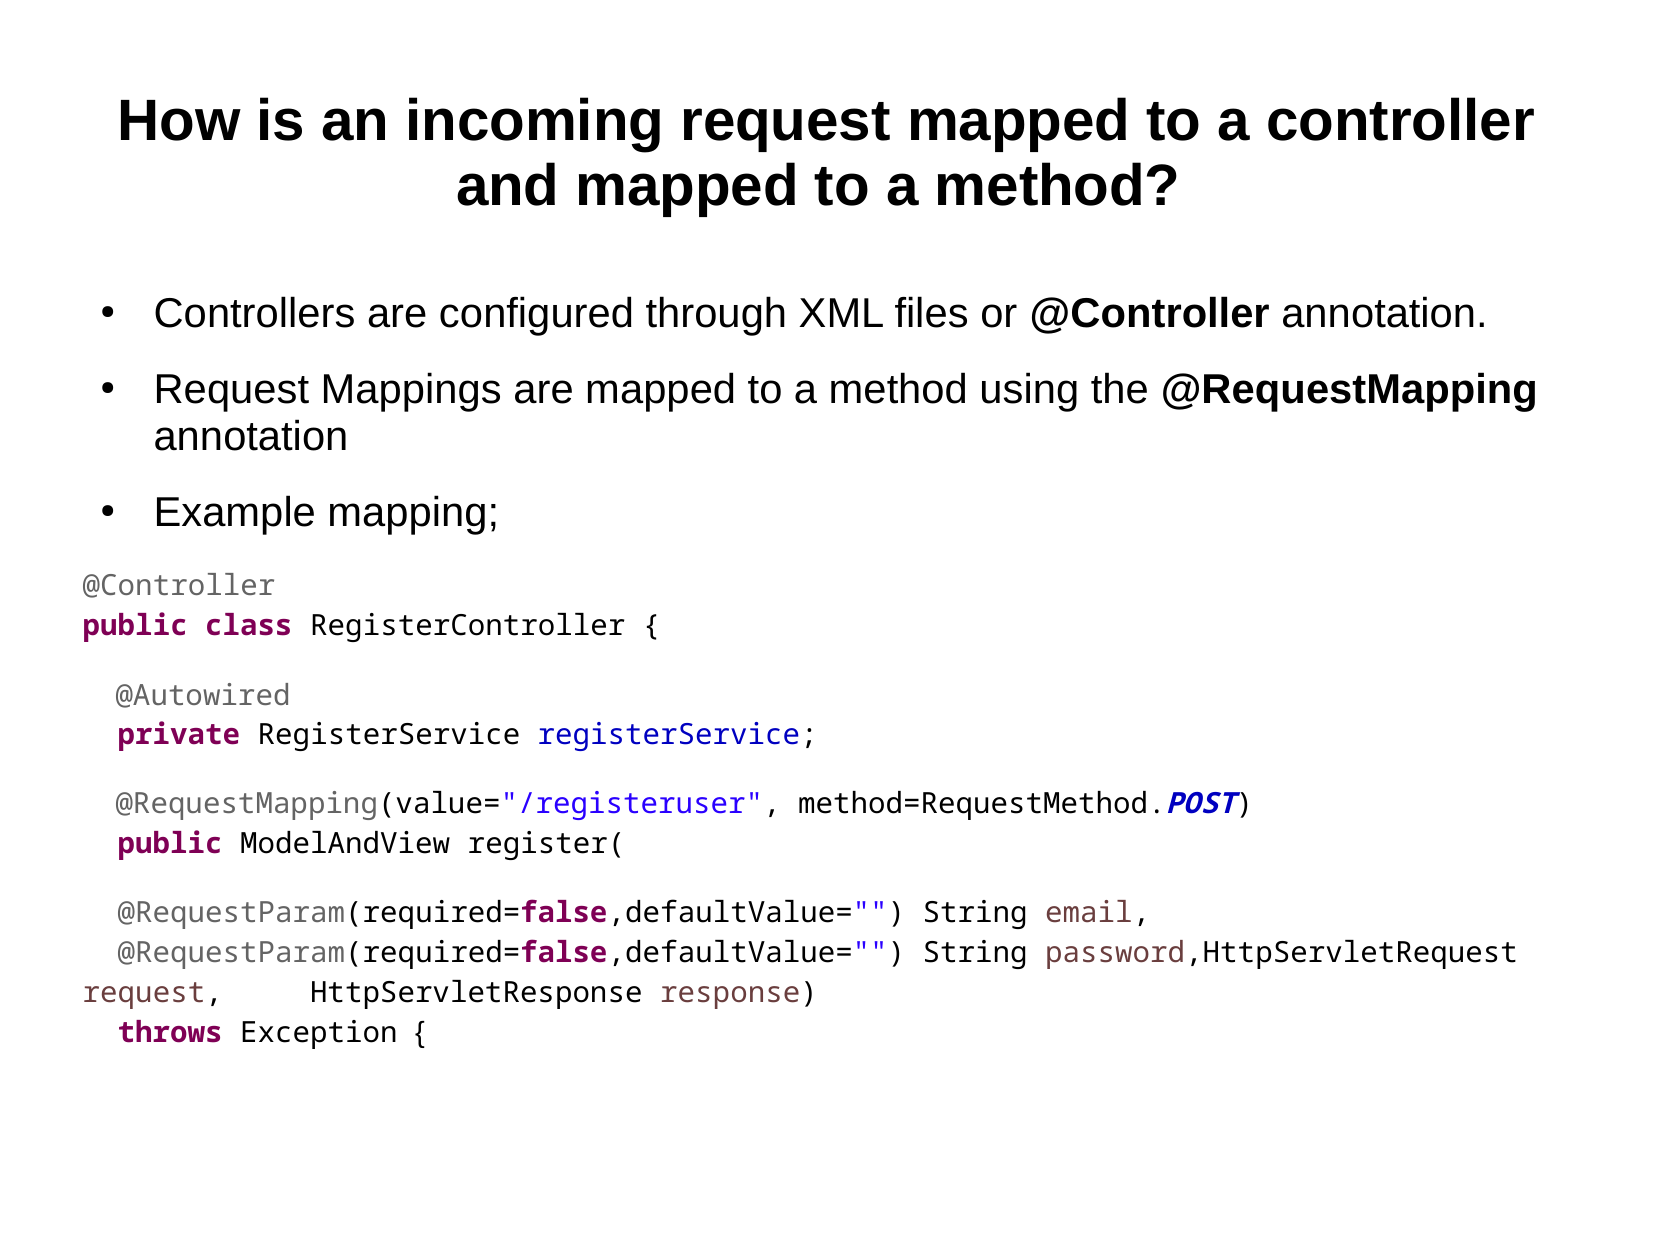

# How is an incoming request mapped to a controller and mapped to a method?
Controllers are configured through XML files or @Controller annotation.
Request Mappings are mapped to a method using the @RequestMapping annotation
Example mapping;
@Controller
public class RegisterController {
 @Autowired
 private RegisterService registerService;
 @RequestMapping(value="/registeruser", method=RequestMethod.POST)
 public ModelAndView register(
 @RequestParam(required=false,defaultValue="") String email,
 @RequestParam(required=false,defaultValue="") String password,HttpServletRequest request, HttpServletResponse response)
 throws Exception {